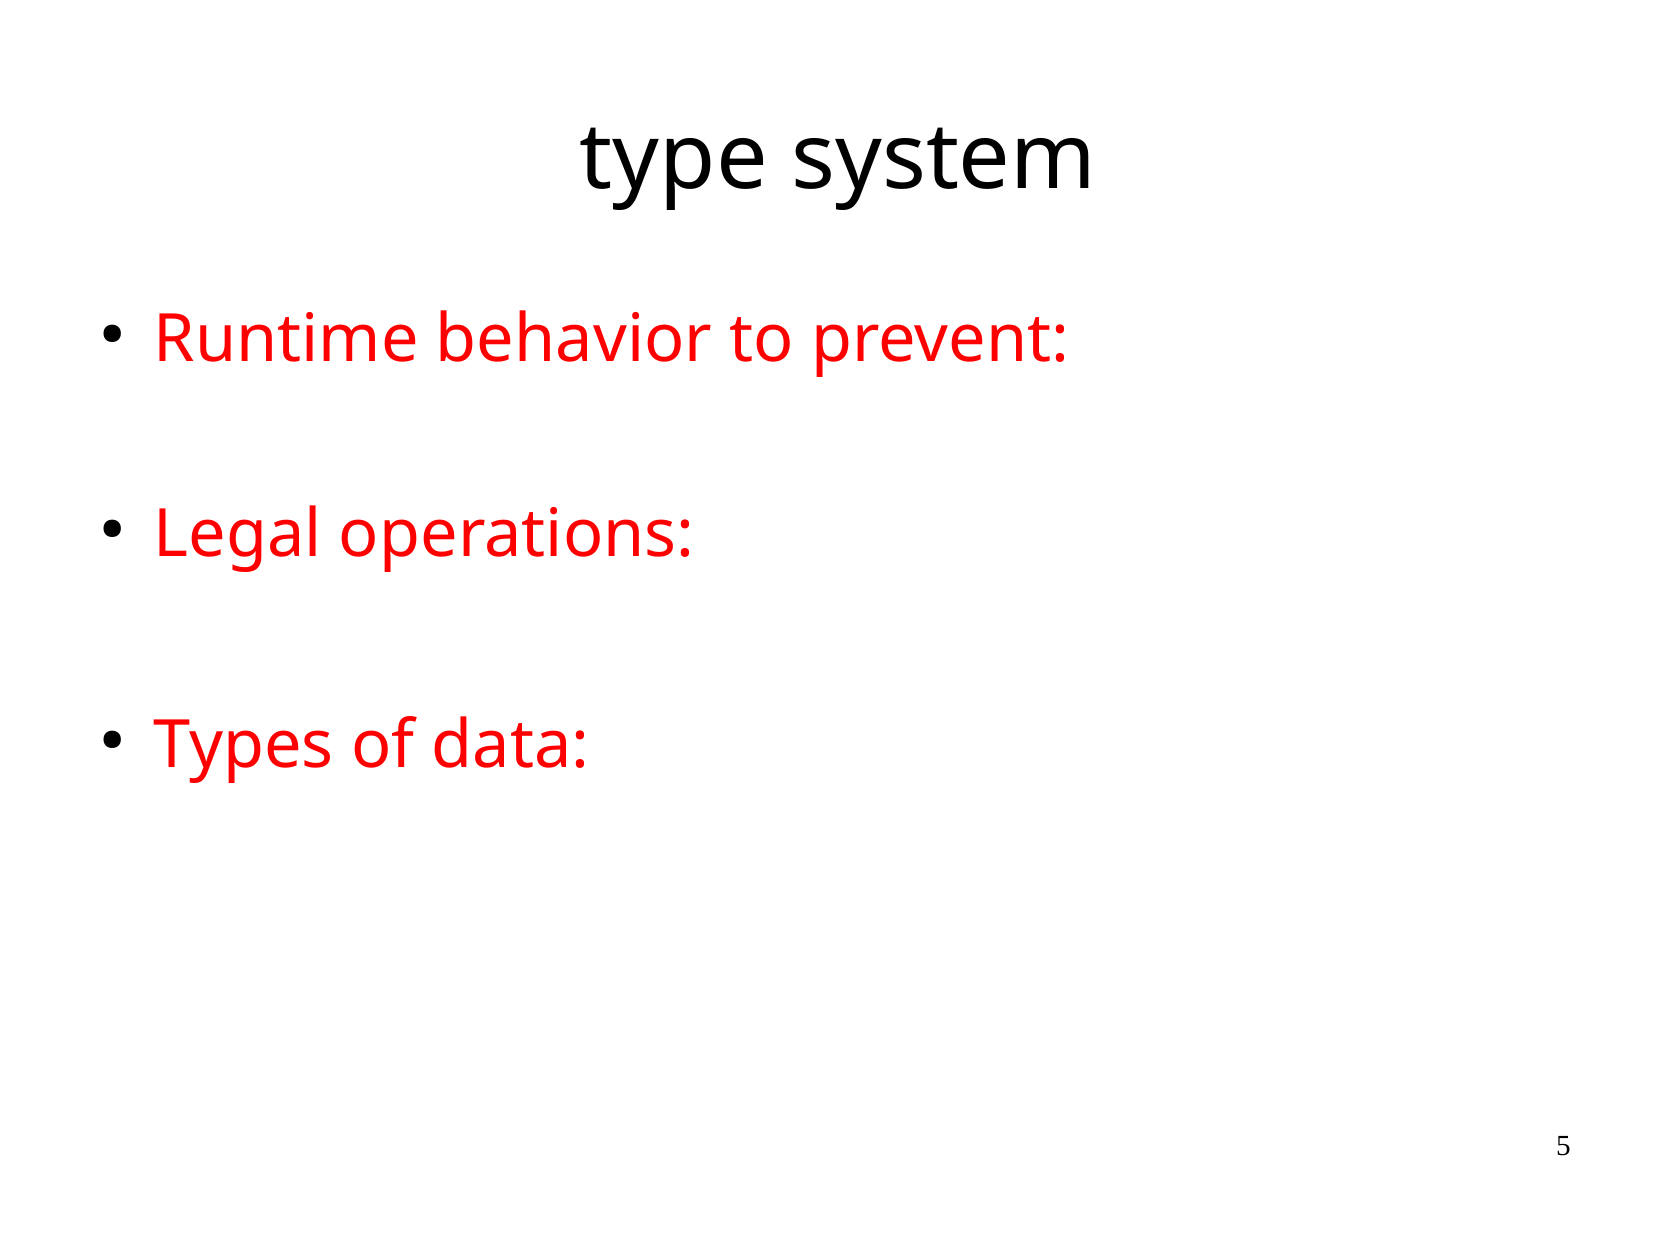

# type system
Runtime behavior to prevent:
Legal operations:
Types of data:
5